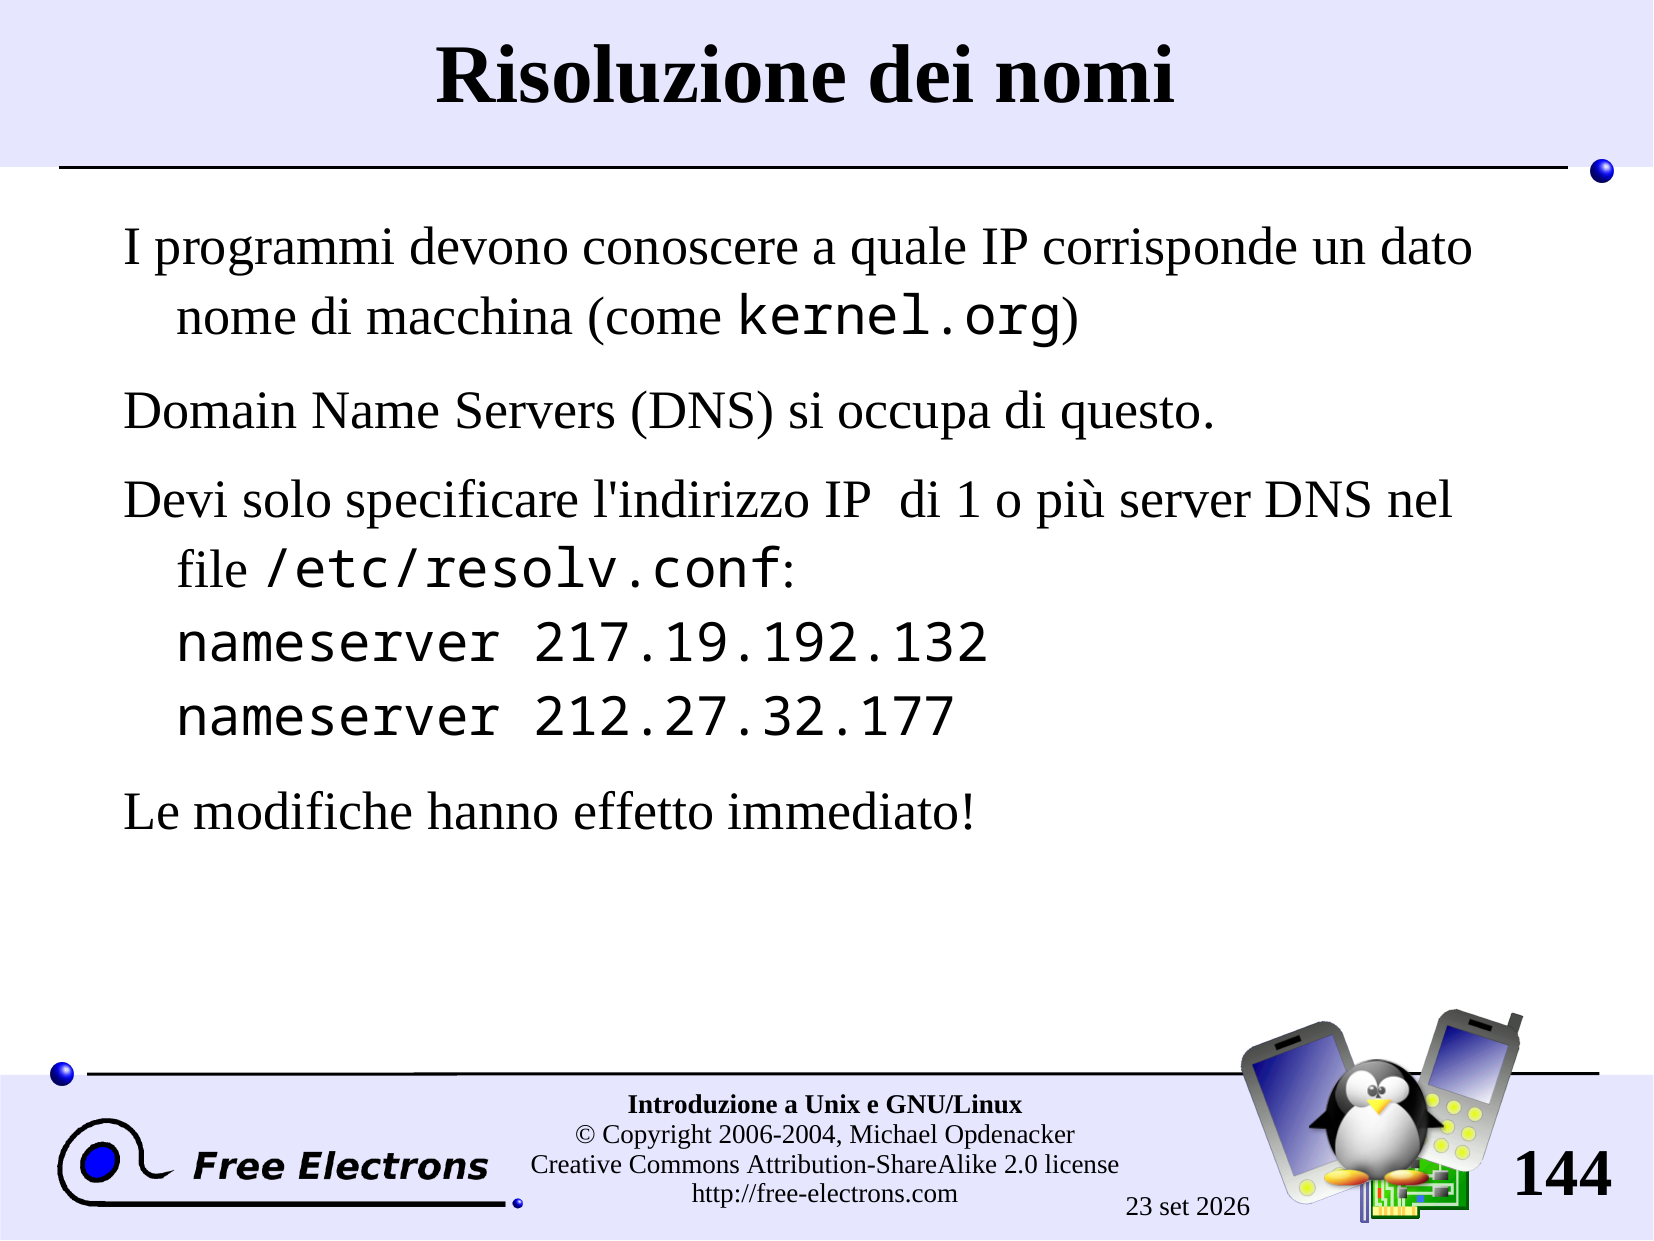

# Risoluzione dei nomi
I programmi devono conoscere a quale IP corrisponde un dato nome di macchina (come kernel.org)
Domain Name Servers (DNS) si occupa di questo.
Devi solo specificare l'indirizzo IP di 1 o più server DNS nel file /etc/resolv.conf:
nameserver 217.19.192.132
nameserver 212.27.32.177
Le modifiche hanno effetto immediato!